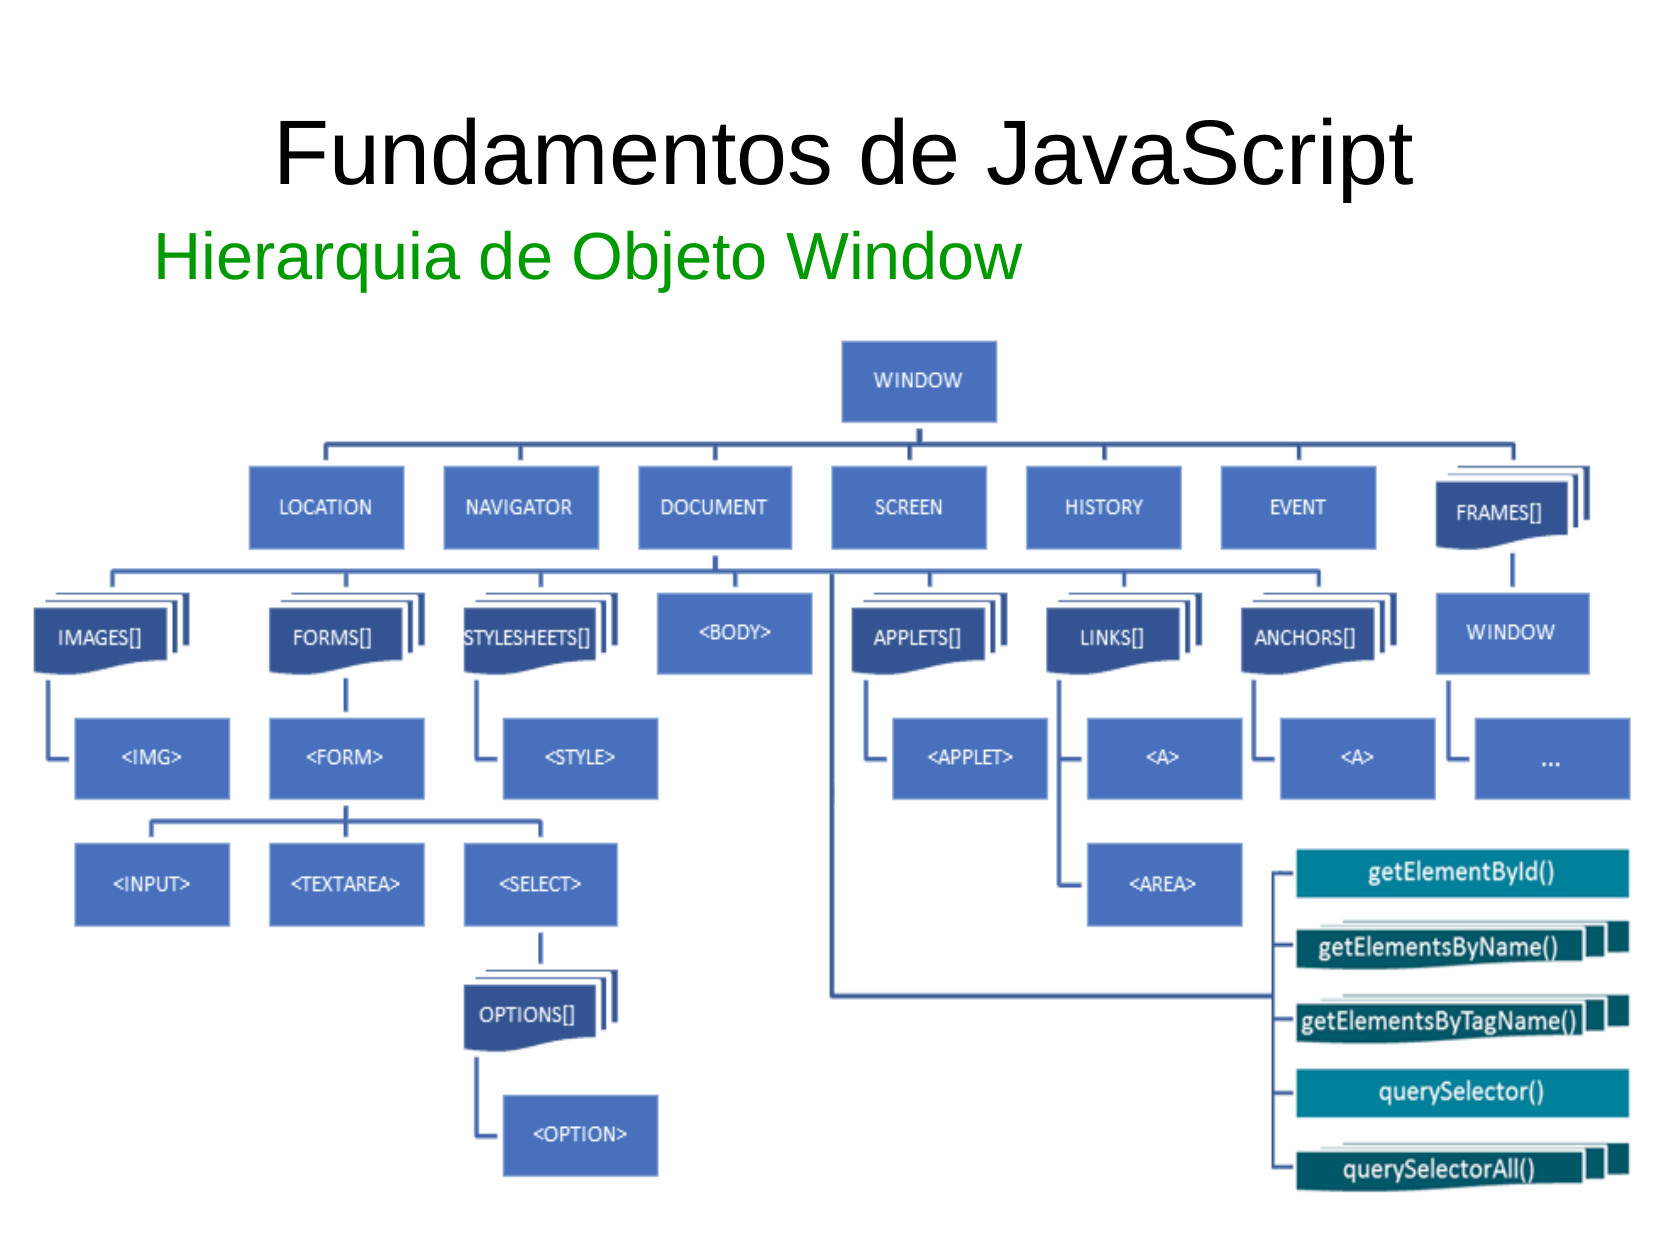

# Fundamentos de JavaScript
Hierarquia de Objeto Window